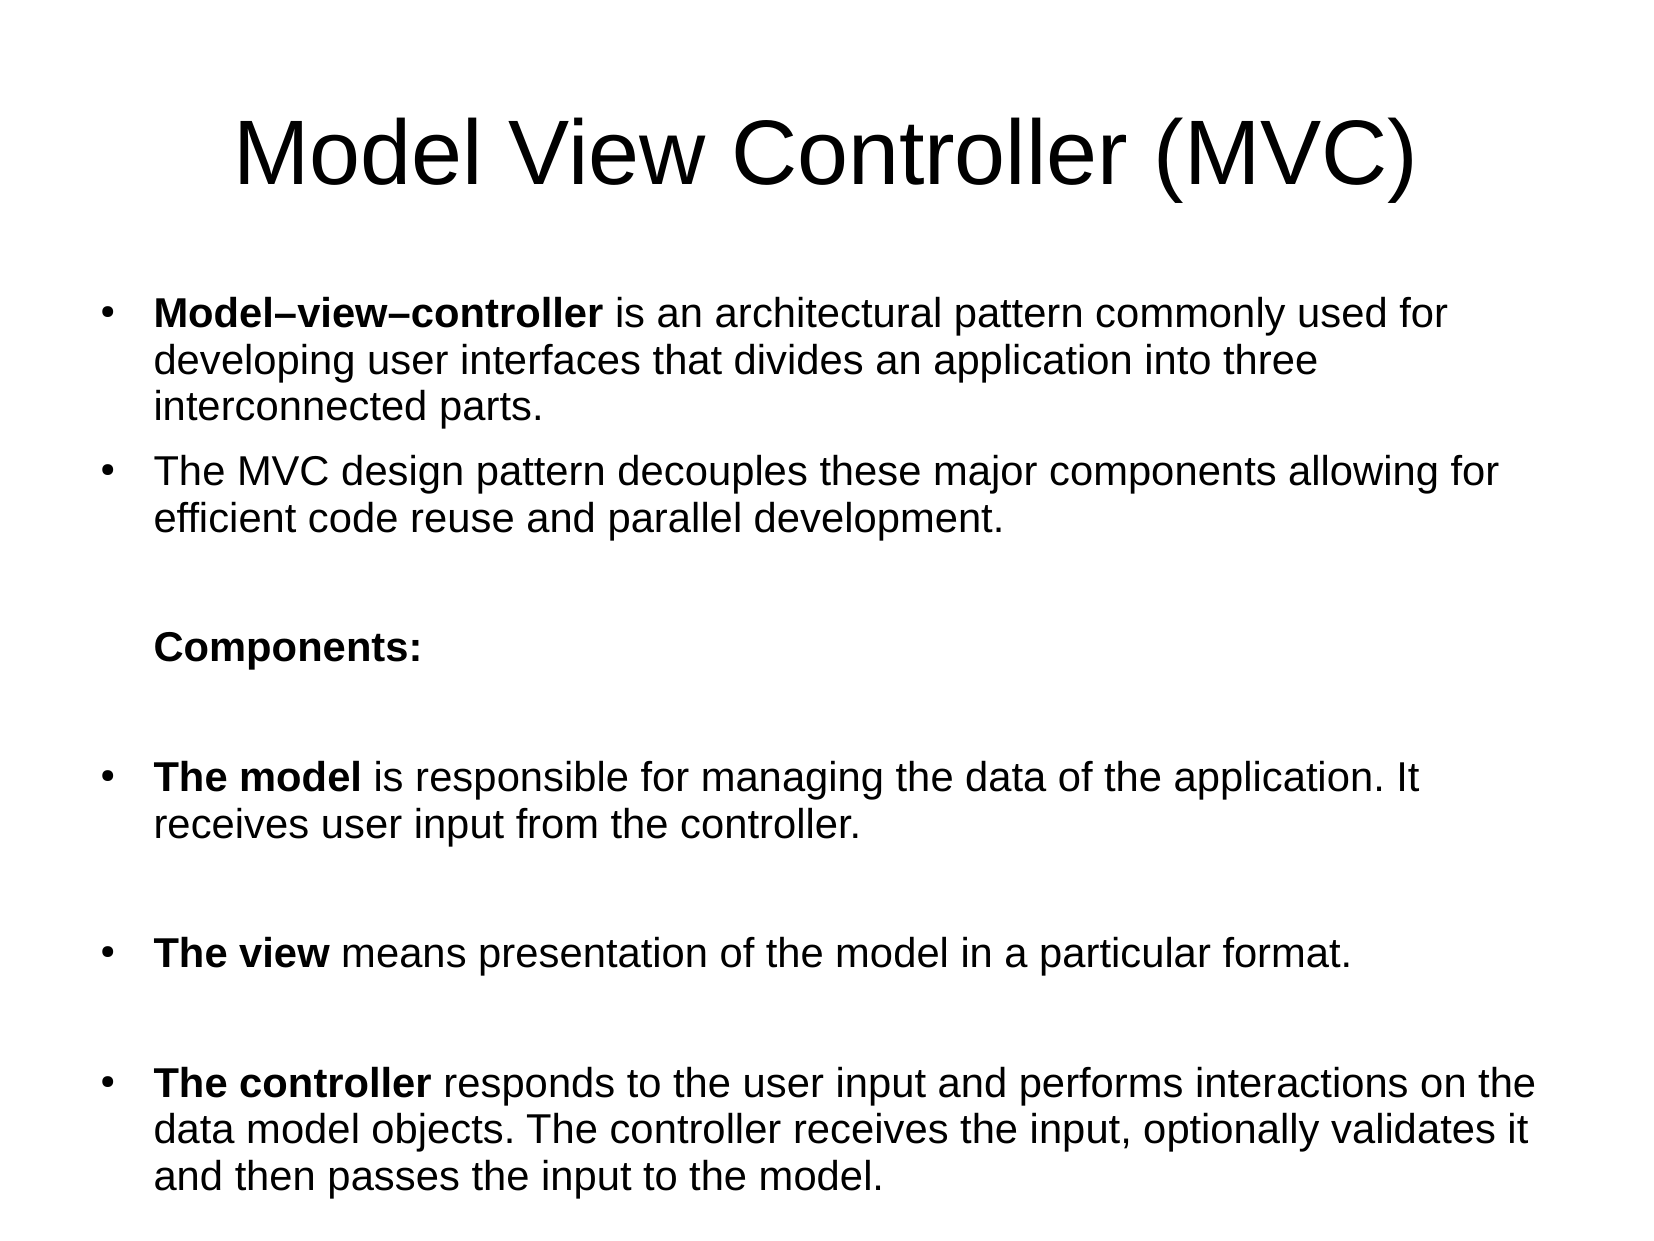

# Model View Controller (MVC)
Model–view–controller is an architectural pattern commonly used for developing user interfaces that divides an application into three interconnected parts.
The MVC design pattern decouples these major components allowing for efficient code reuse and parallel development.
Components:
The model is responsible for managing the data of the application. It receives user input from the controller.
The view means presentation of the model in a particular format.
The controller responds to the user input and performs interactions on the data model objects. The controller receives the input, optionally validates it and then passes the input to the model.